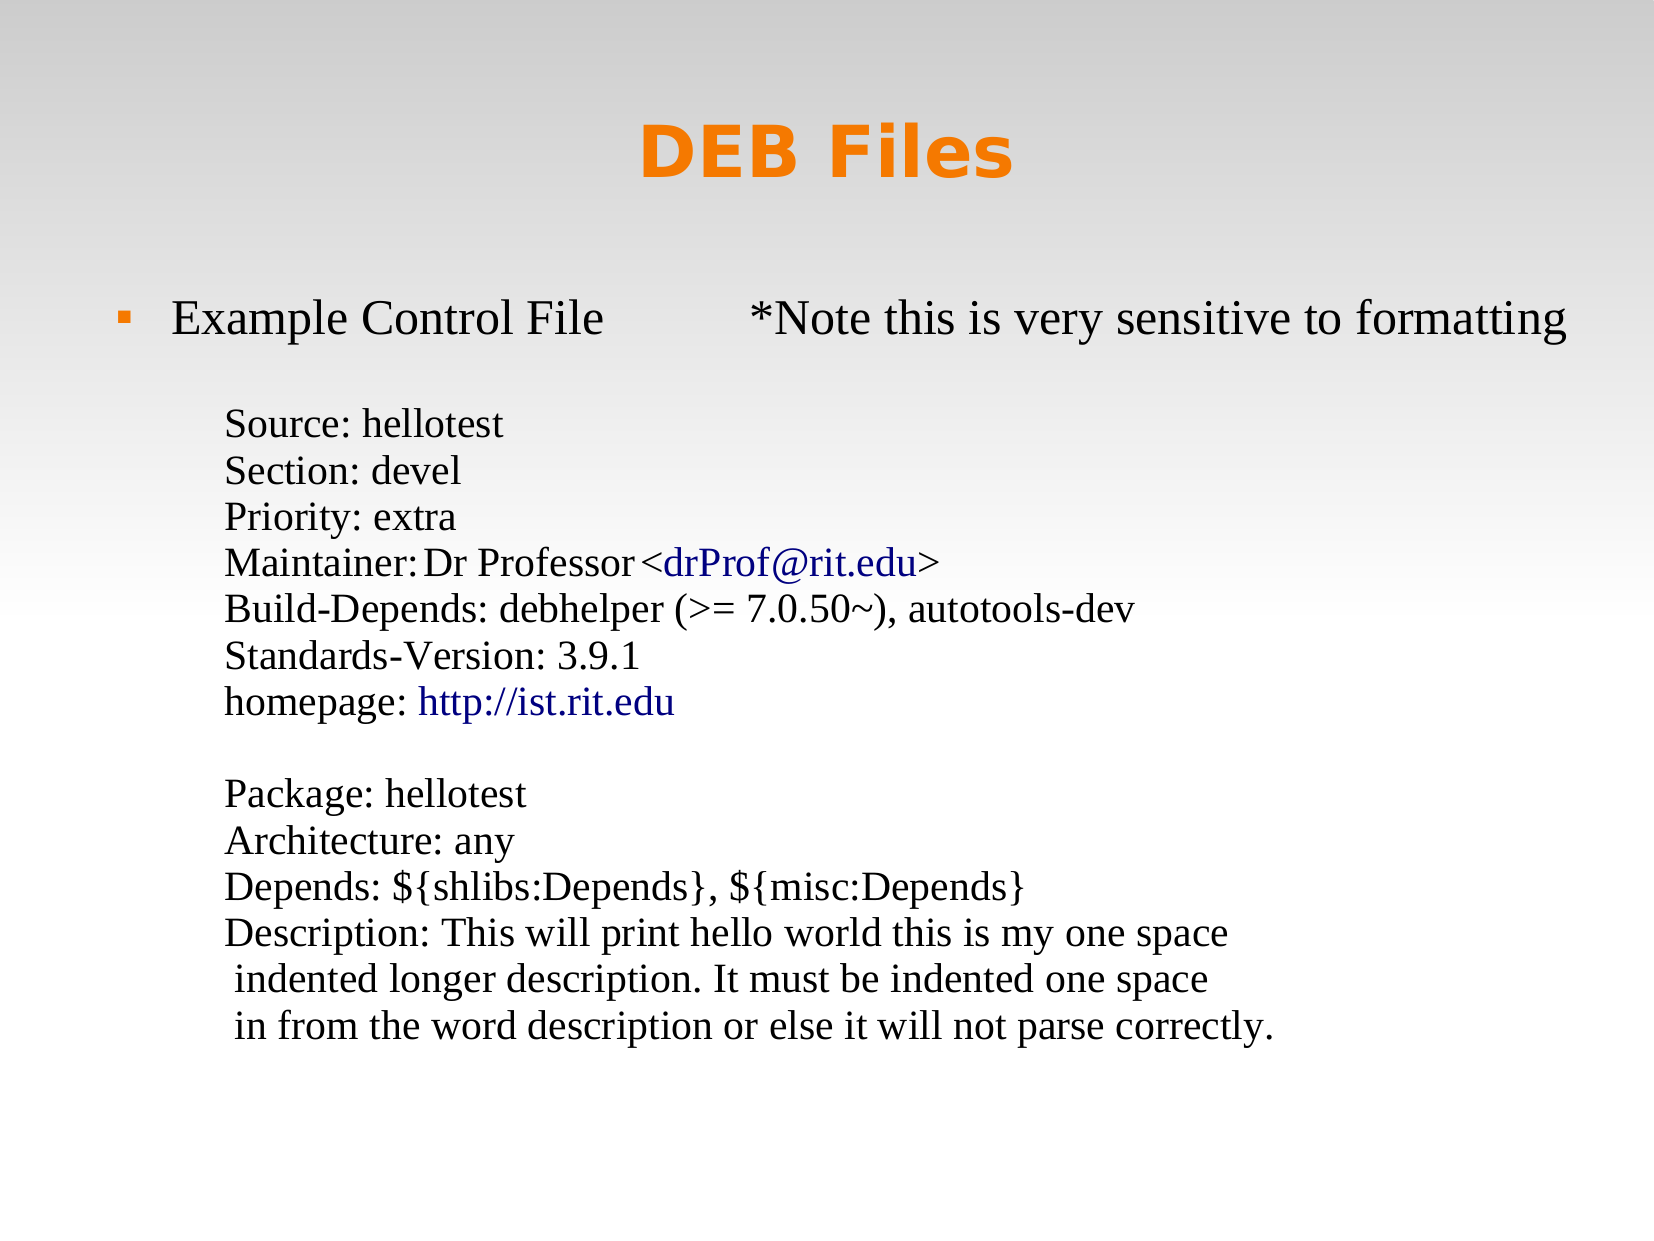

# DEB Files
Example Control File		*Note this is very sensitive to formatting
Source: hellotest
Section: devel
Priority: extra
Maintainer: Dr Professor <drProf@rit.edu>
Build-Depends: debhelper (>= 7.0.50~), autotools-dev
Standards-Version: 3.9.1
homepage: http://ist.rit.edu
Package: hellotest
Architecture: any
Depends: ${shlibs:Depends}, ${misc:Depends}
Description: This will print hello world this is my one space
 indented longer description. It must be indented one space
 in from the word description or else it will not parse correctly.